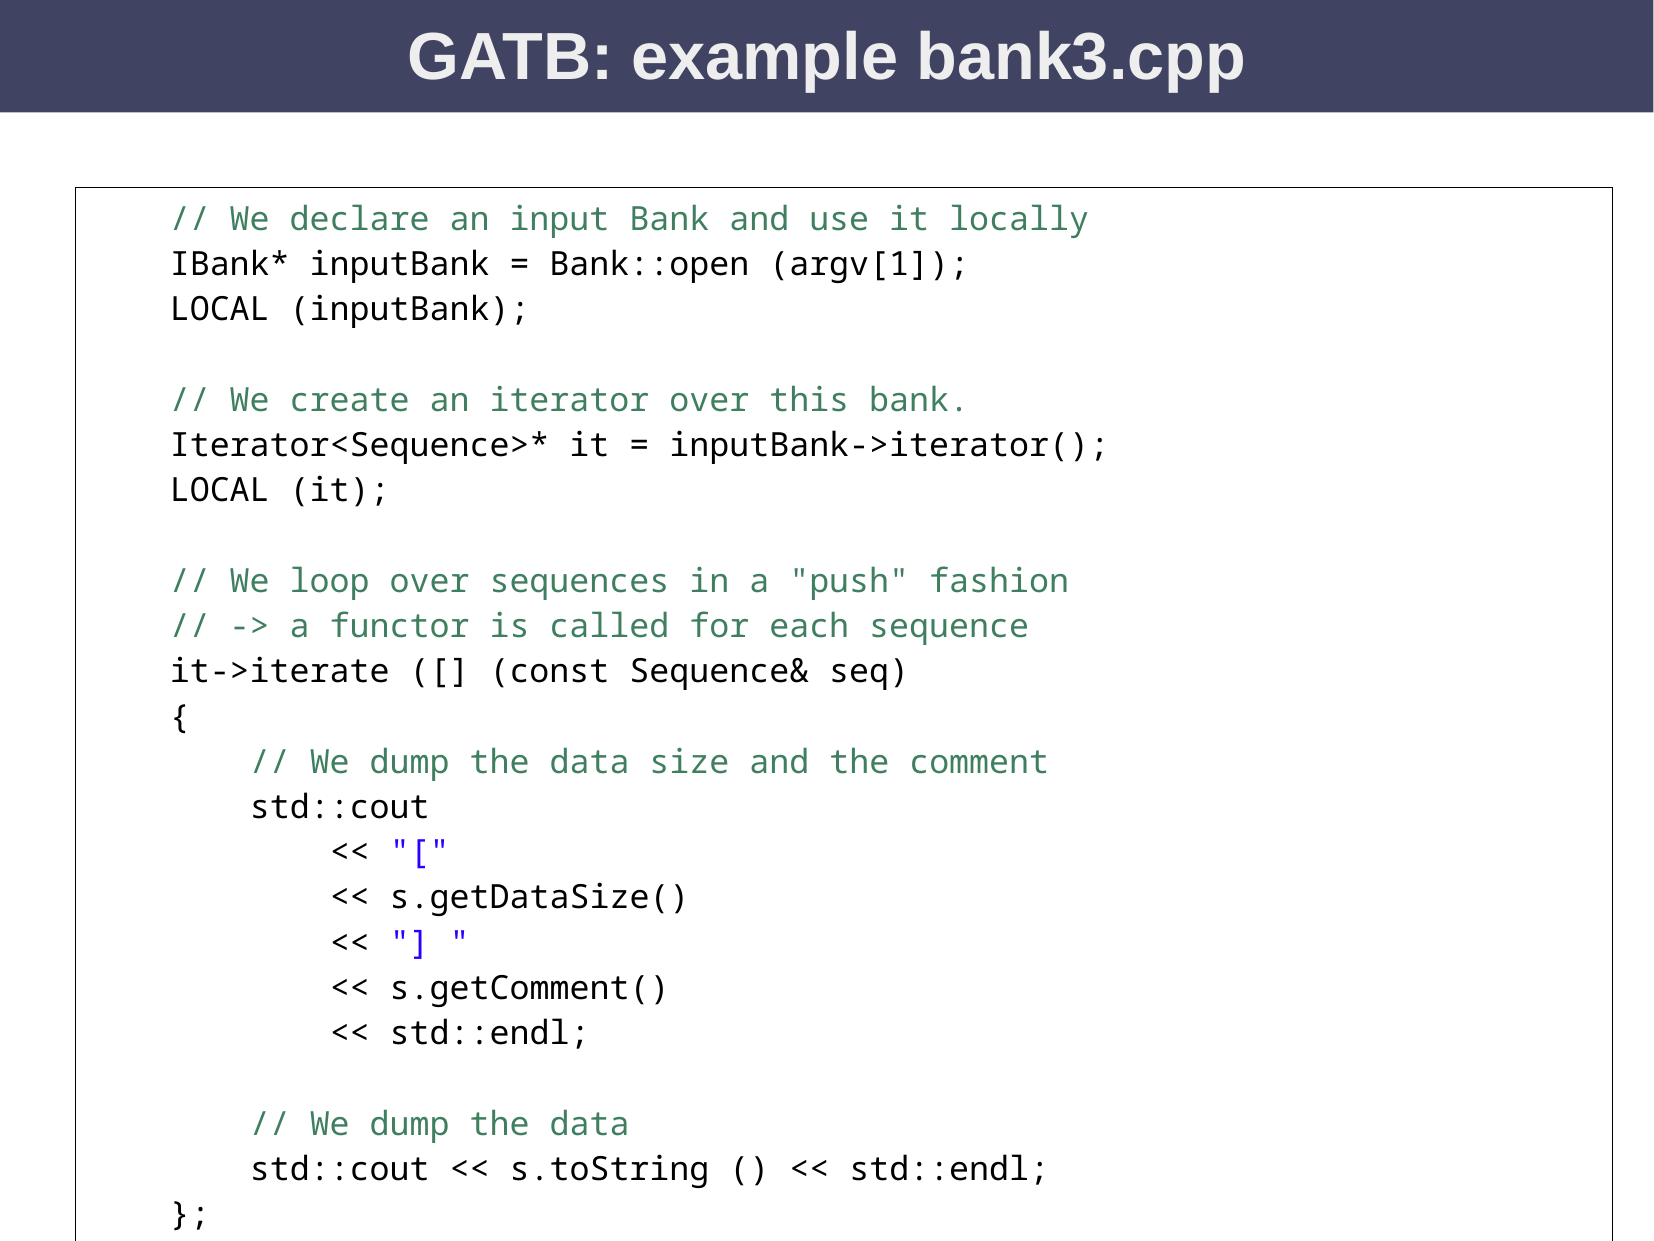

GATB: example bank3.cpp
 // We declare an input Bank and use it locally
 IBank* inputBank = Bank::open (argv[1]);
 LOCAL (inputBank);
 // We create an iterator over this bank.
 Iterator<Sequence>* it = inputBank->iterator();
 LOCAL (it);
 // We loop over sequences in a "push" fashion
 // -> a functor is called for each sequence
 it->iterate ([] (const Sequence& seq)
 {
 // We dump the data size and the comment
 std::cout
 << "["
 << s.getDataSize()
 << "] "
 << s.getComment()
 << std::endl;
 // We dump the data
 std::cout << s.toString () << std::endl;
 };